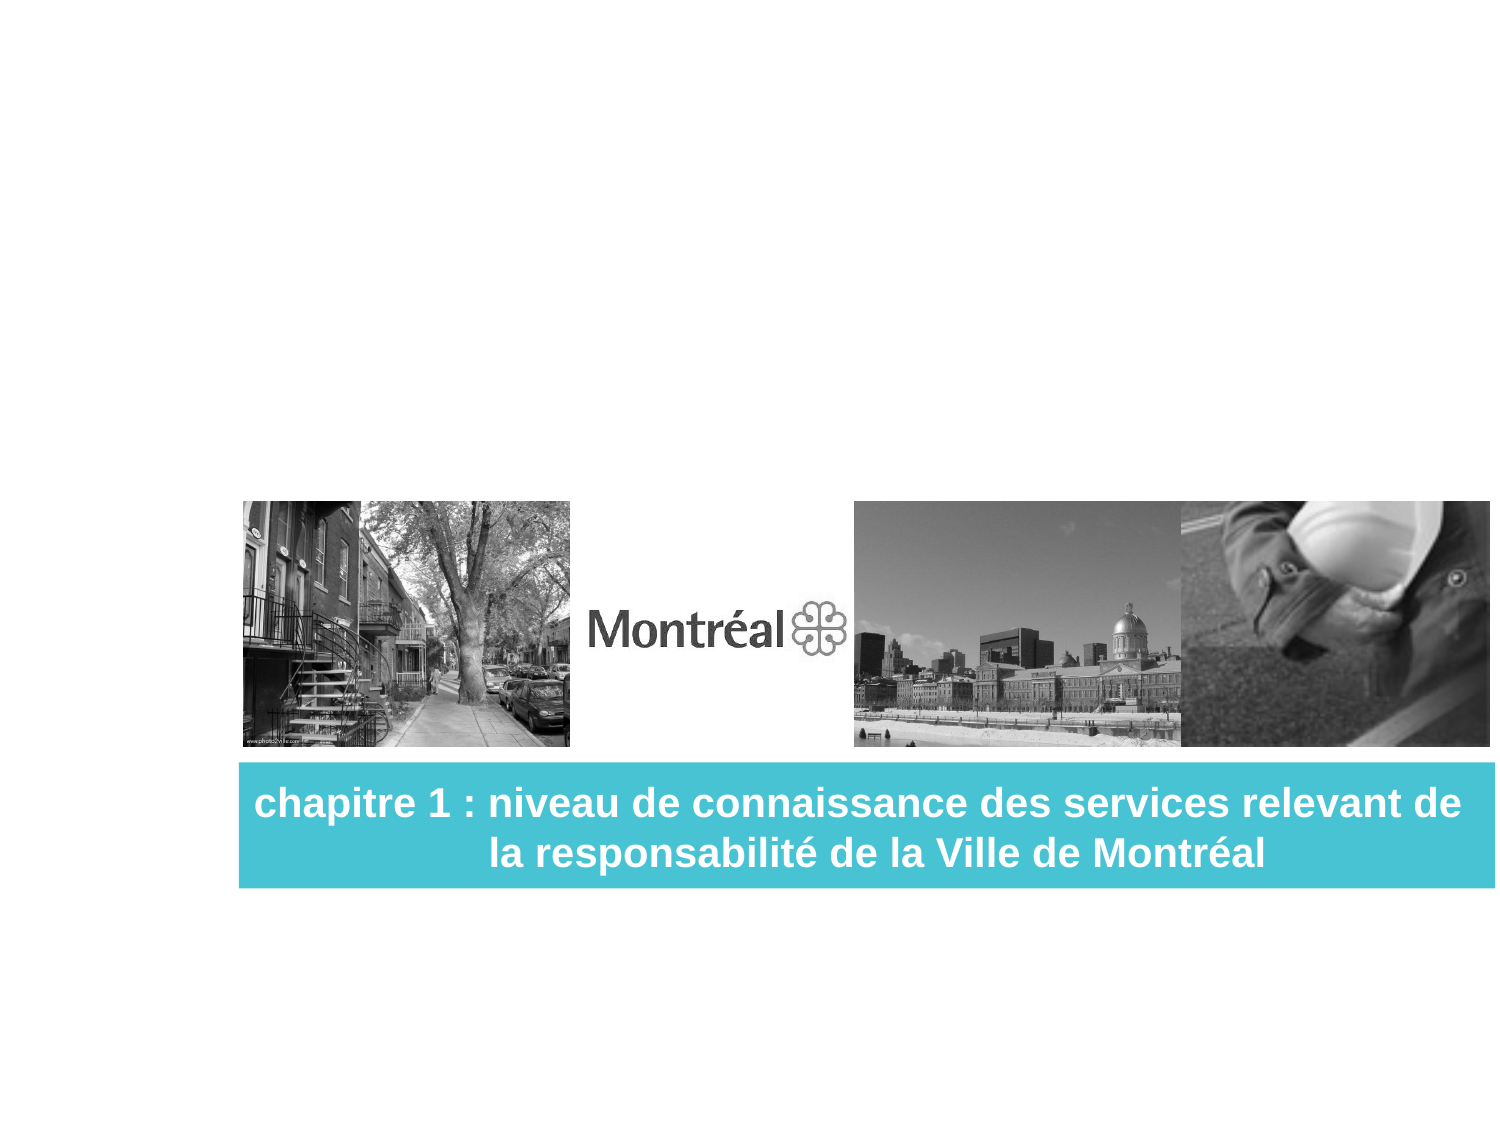

# chapitre 1 : niveau de connaissance des services relevant de la responsabilité de la Ville de Montréal